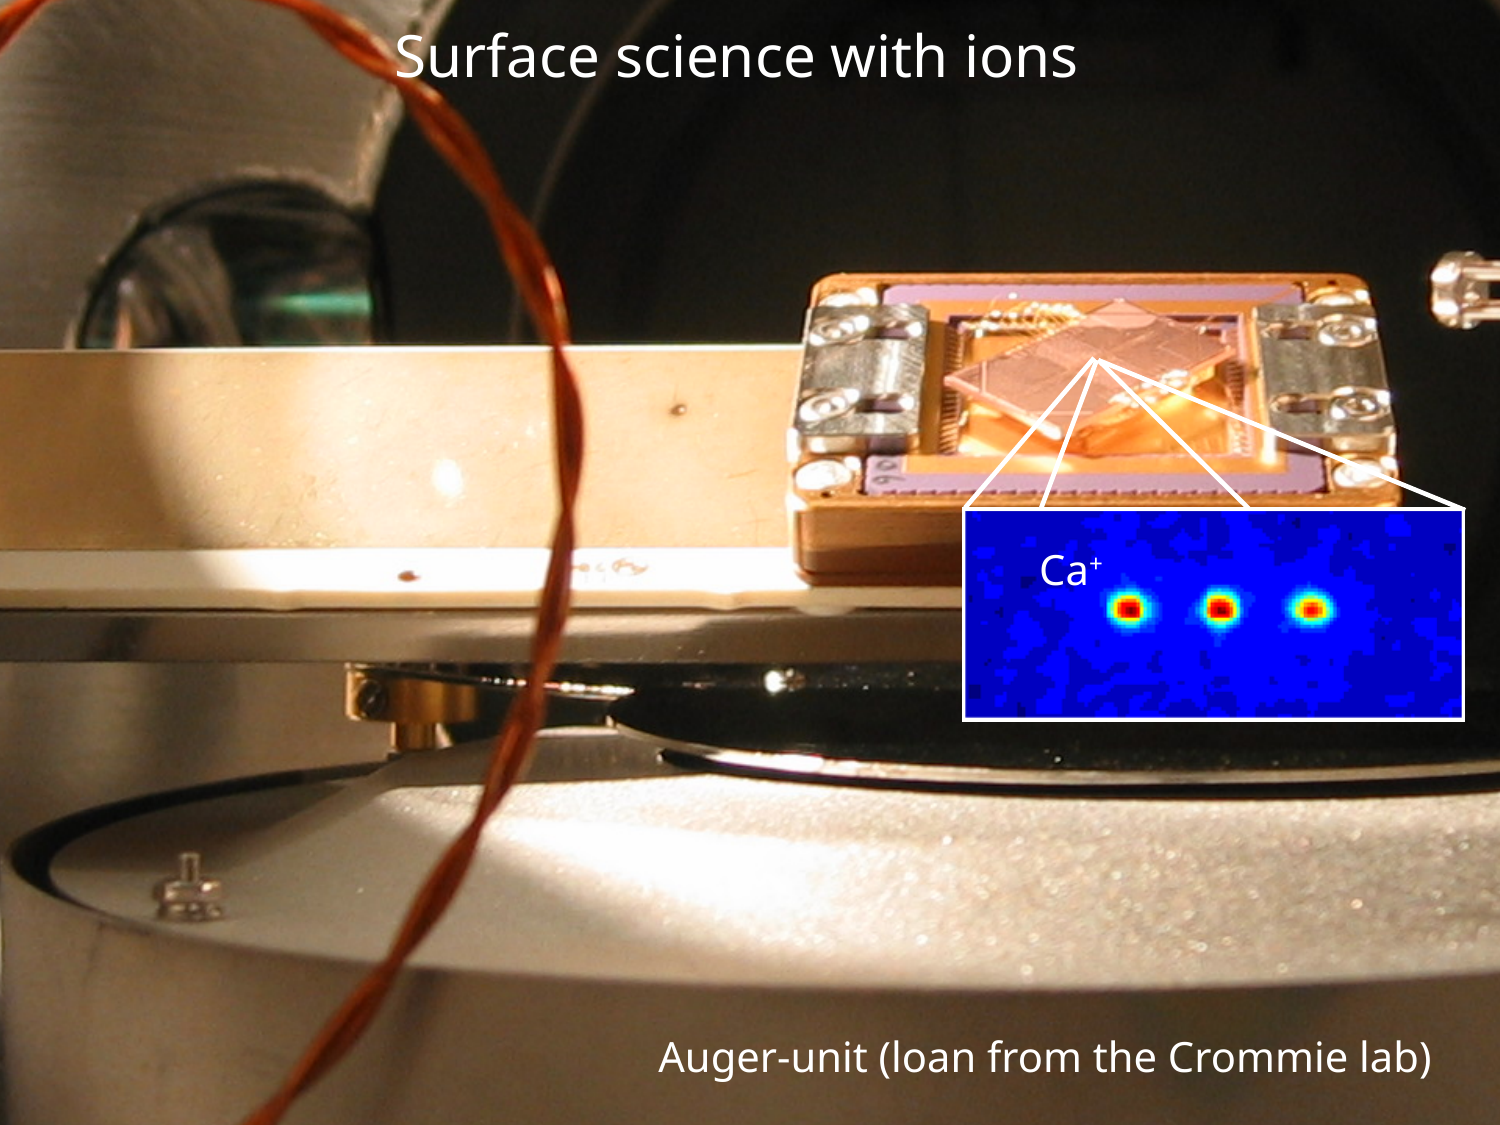

# Surface science with ions
Ca+
Auger-unit (loan from the Crommie lab)